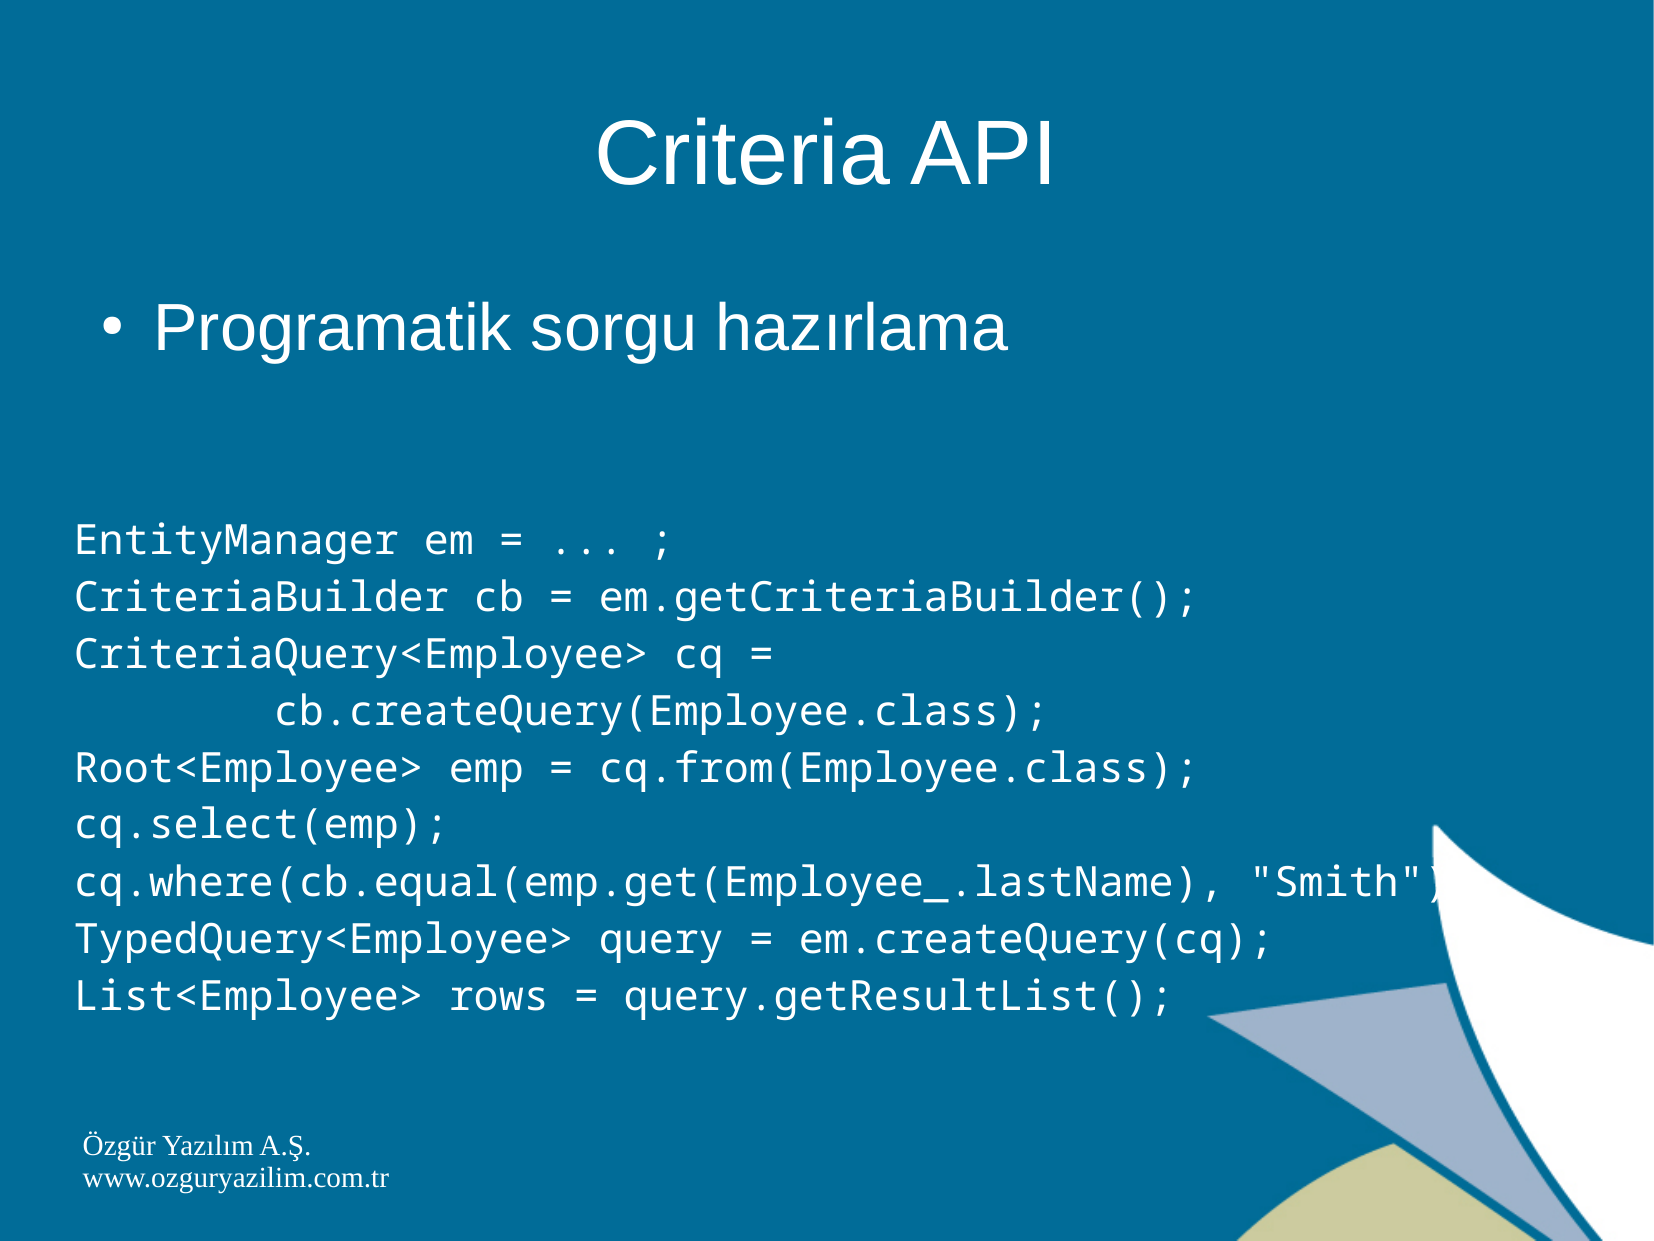

# Criteria API
Programatik sorgu hazırlama
EntityManager em = ... ;
CriteriaBuilder cb = em.getCriteriaBuilder();
CriteriaQuery<Employee> cq = 			 cb.createQuery(Employee.class);
Root<Employee> emp = cq.from(Employee.class);
cq.select(emp);
cq.where(cb.equal(emp.get(Employee_.lastName), "Smith"));
TypedQuery<Employee> query = em.createQuery(cq);
List<Employee> rows = query.getResultList();